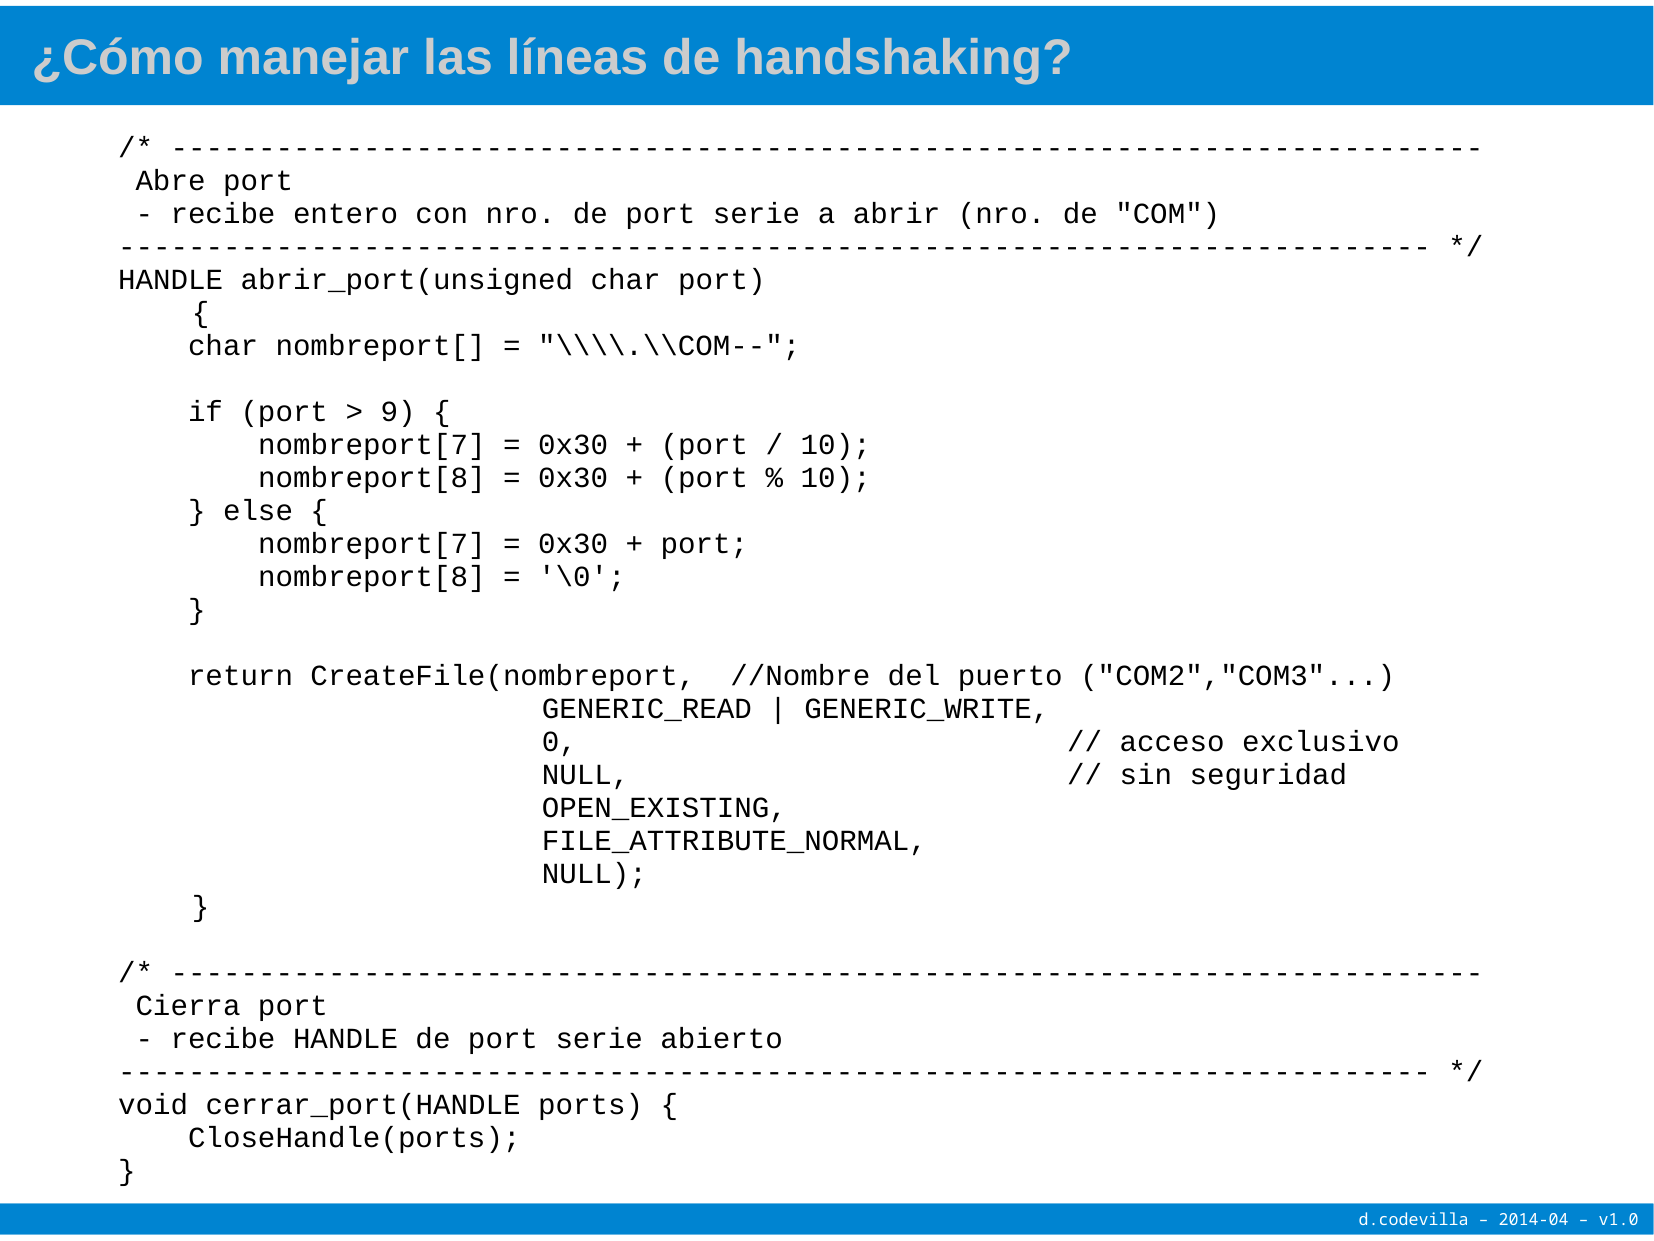

¿Cómo manejar las líneas de handshaking?
/* ---------------------------------------------------------------------------
 Abre port
 - recibe entero con nro. de port serie a abrir (nro. de "COM")
--------------------------------------------------------------------------- */
HANDLE abrir_port(unsigned char port)
	{
 char nombreport[] = "\\\\.\\COM--";
 if (port > 9) {
 nombreport[7] = 0x30 + (port / 10);
 nombreport[8] = 0x30 + (port % 10);
 } else {
 nombreport[7] = 0x30 + port;
 nombreport[8] = '\0';
 }
 return CreateFile(nombreport, //Nombre del puerto ("COM2","COM3"...)
	 GENERIC_READ | GENERIC_WRITE,
	 0, // acceso exclusivo
	 NULL, // sin seguridad
	 OPEN_EXISTING,
	 FILE_ATTRIBUTE_NORMAL,
	 NULL);
	}
/* ---------------------------------------------------------------------------
 Cierra port
 - recibe HANDLE de port serie abierto
--------------------------------------------------------------------------- */
void cerrar_port(HANDLE ports) {
 CloseHandle(ports);
}